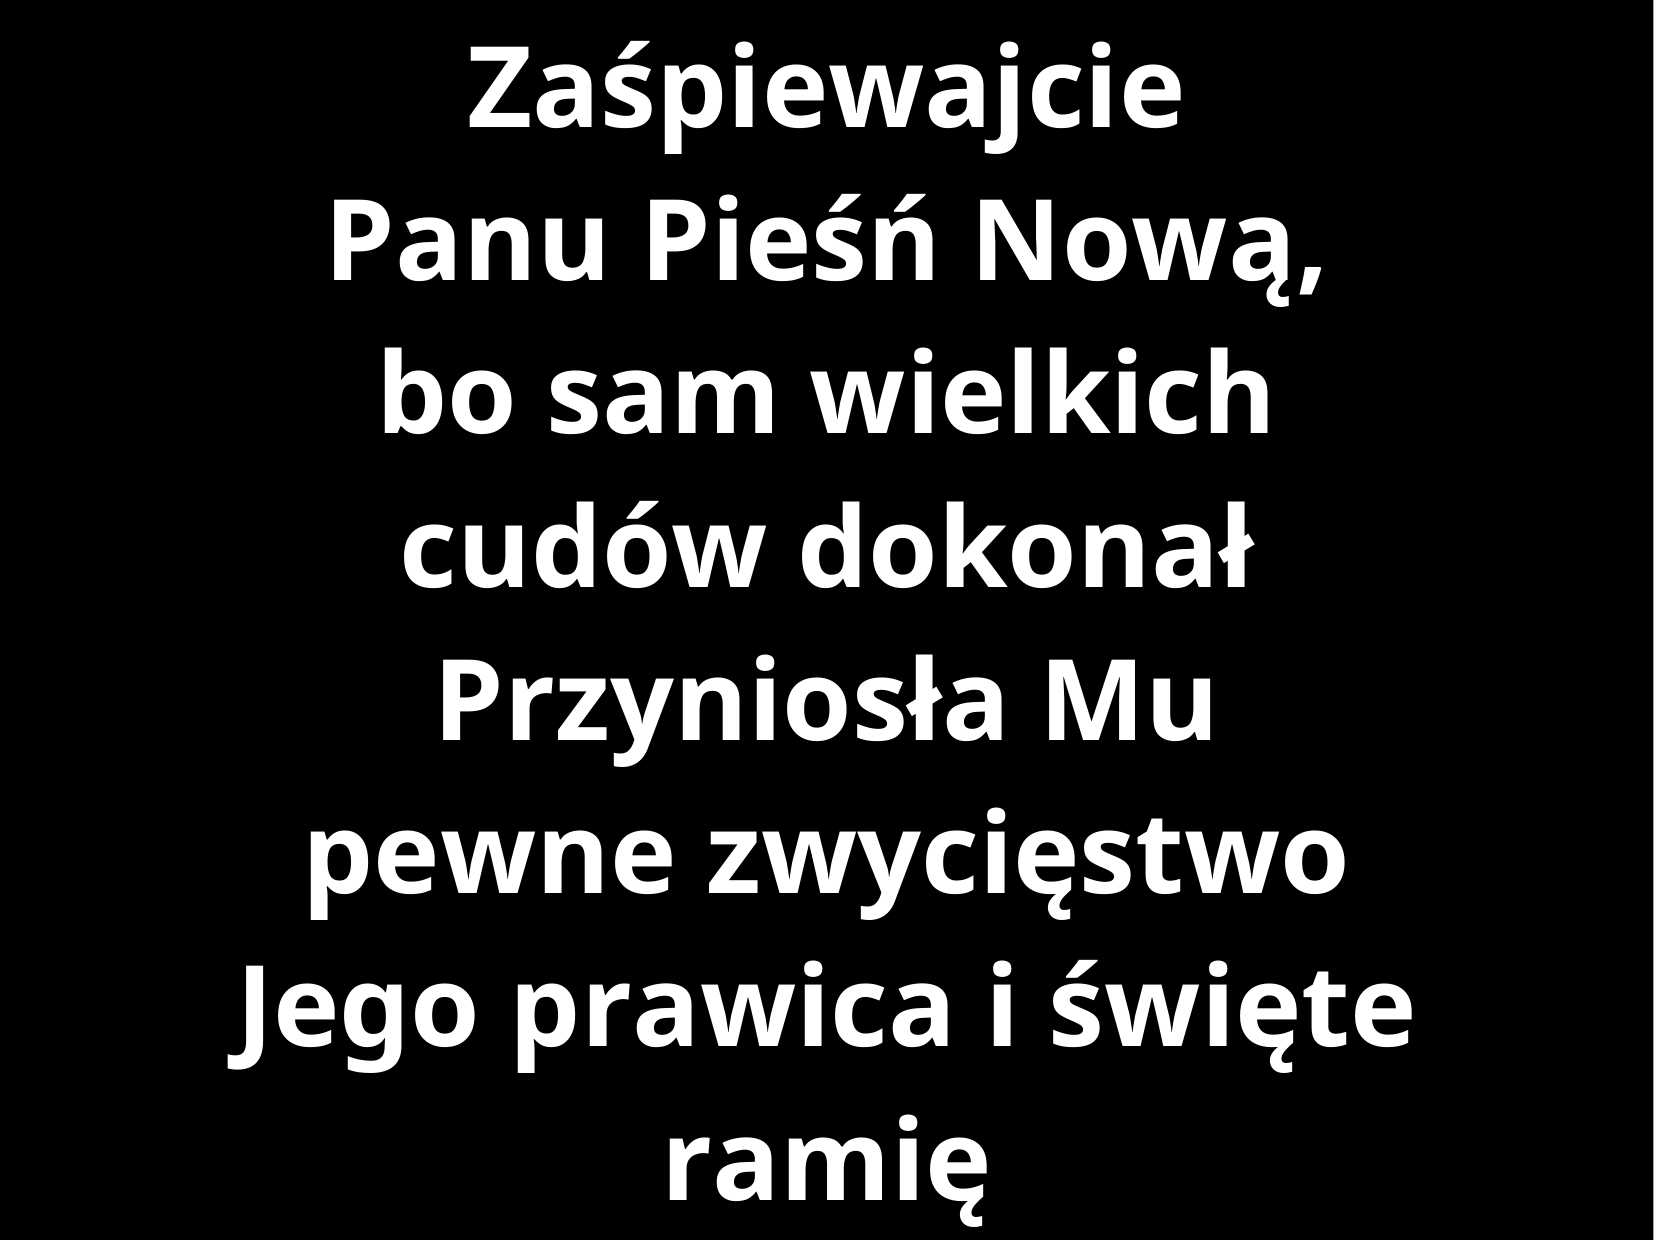

# Zaśpiewajcie Panu Pieśń Nową, bo sam wielkich cudów dokonał Przyniosła Mu pewne zwycięstwo Jego prawica i święte ramię